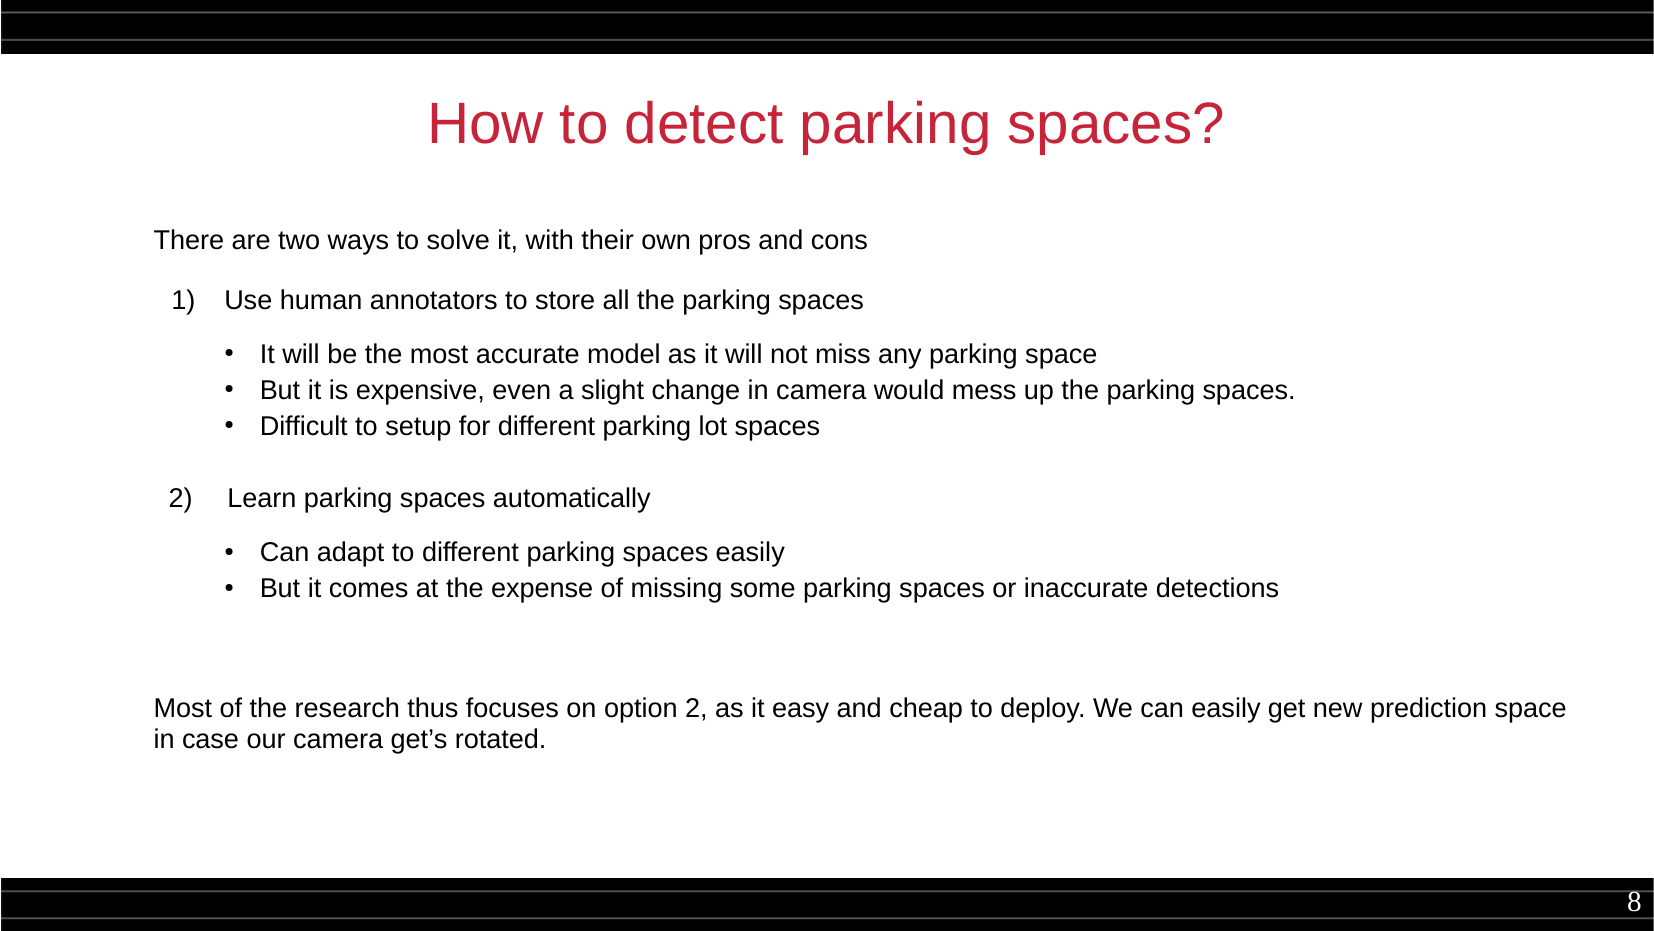

# How to detect parking spaces?
There are two ways to solve it, with their own pros and cons
Use human annotators to store all the parking spaces
It will be the most accurate model as it will not miss any parking space
But it is expensive, even a slight change in camera would mess up the parking spaces.
Difficult to setup for different parking lot spaces
 2)	Learn parking spaces automatically
Can adapt to different parking spaces easily
But it comes at the expense of missing some parking spaces or inaccurate detections
Most of the research thus focuses on option 2, as it easy and cheap to deploy. We can easily get new prediction space in case our camera get’s rotated.